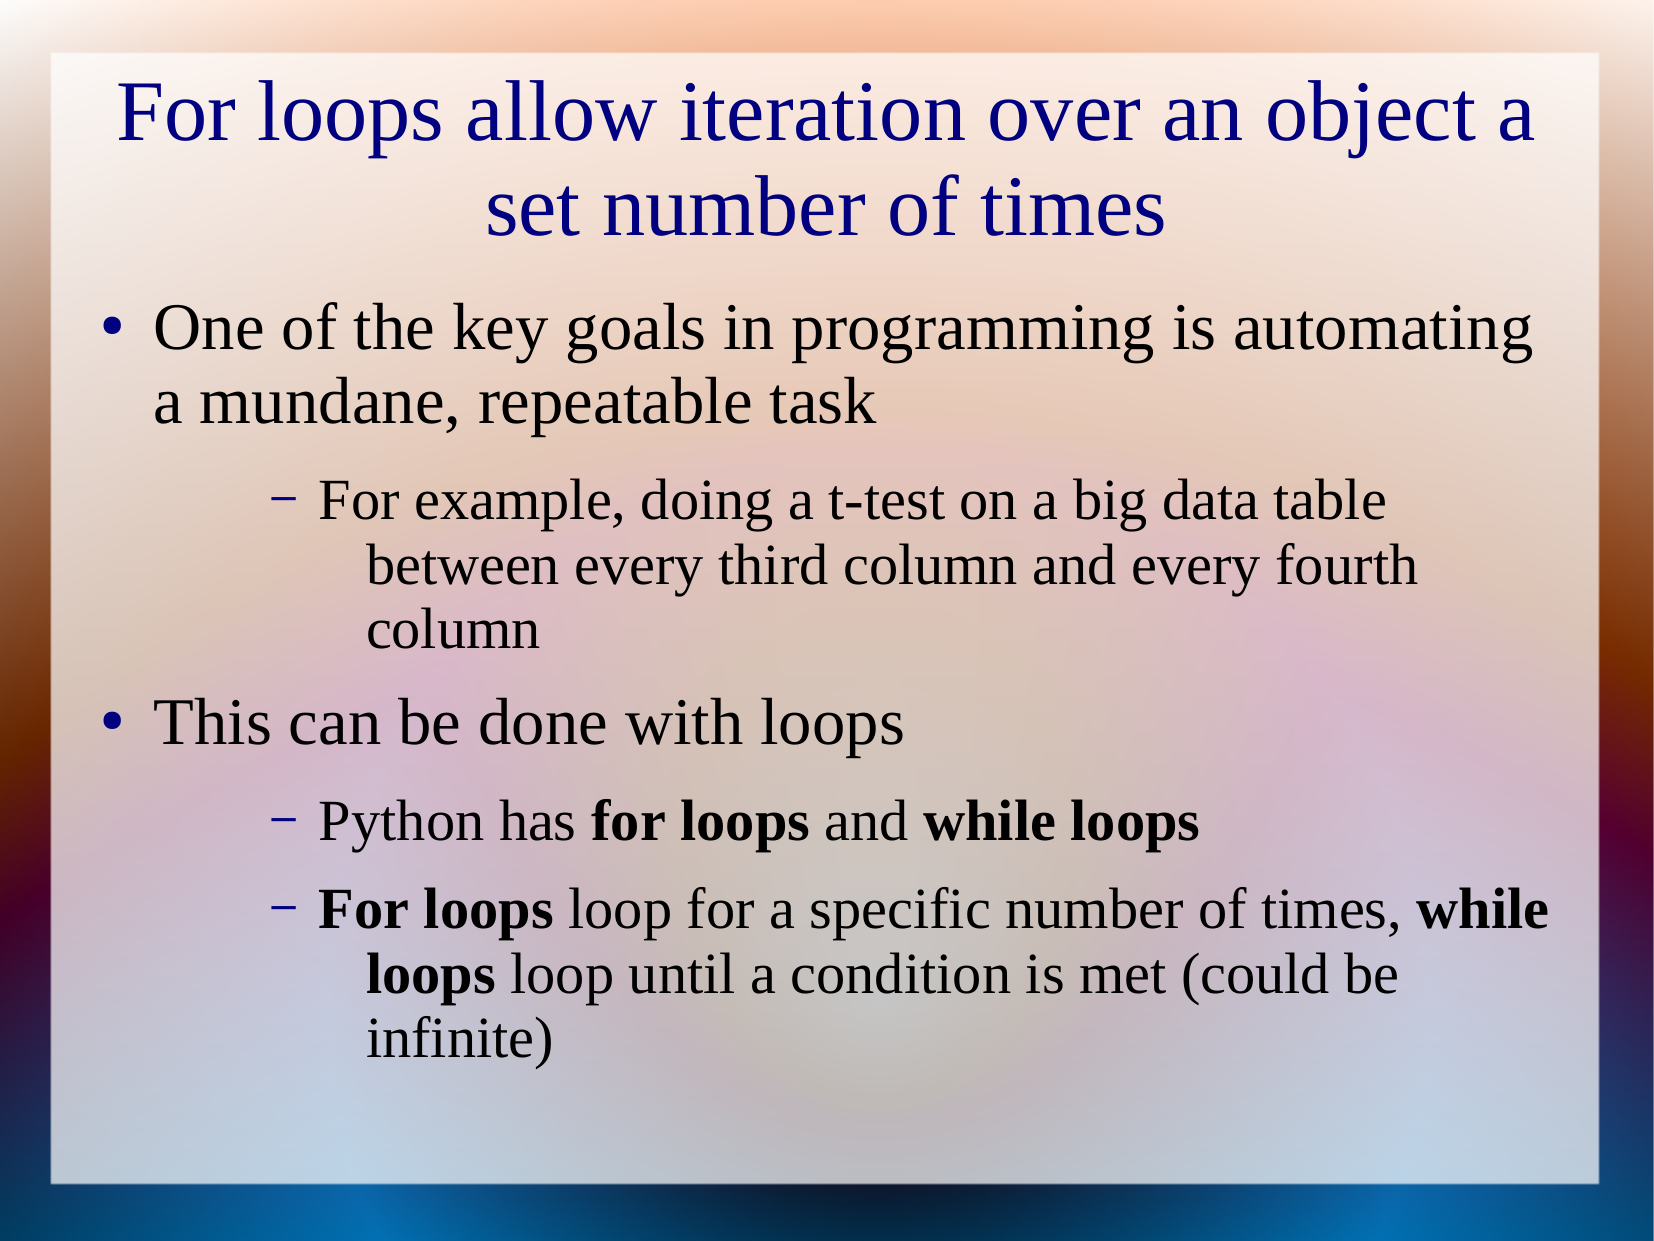

# For loops allow iteration over an object a set number of times
One of the key goals in programming is automating a mundane, repeatable task
For example, doing a t-test on a big data table between every third column and every fourth column
This can be done with loops
Python has for loops and while loops
For loops loop for a specific number of times, while loops loop until a condition is met (could be infinite)